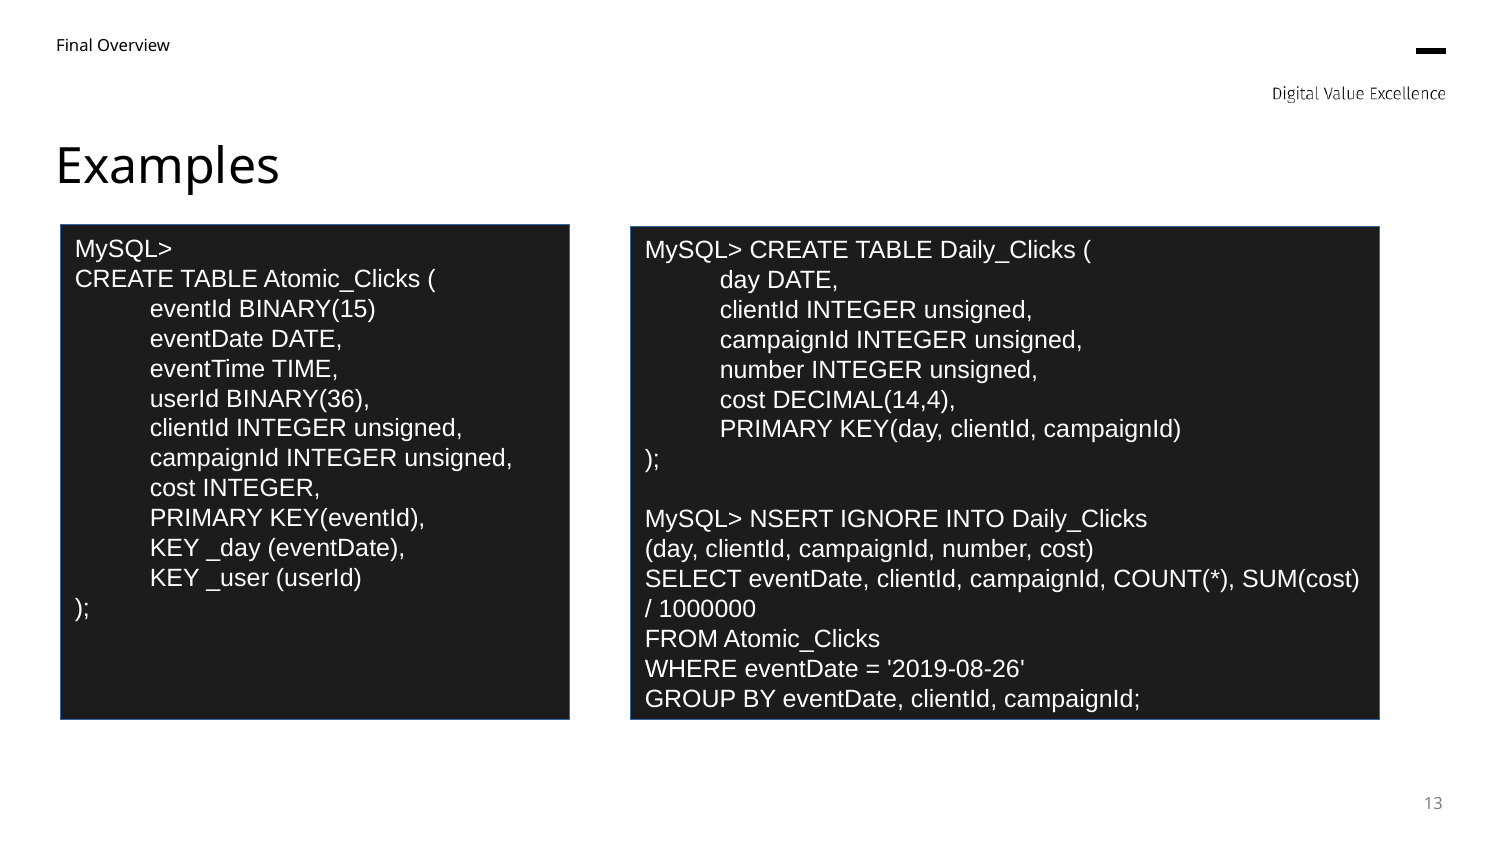

Final Overview
Examples
MySQL>
CREATE TABLE Atomic_Clicks (
	eventId BINARY(15)
	eventDate DATE,
	eventTime TIME,
	userId BINARY(36),
	clientId INTEGER unsigned,
	campaignId INTEGER unsigned,
	cost INTEGER,
	PRIMARY KEY(eventId),
	KEY _day (eventDate),
	KEY _user (userId)
);
MySQL> CREATE TABLE Daily_Clicks (
	day DATE,
	clientId INTEGER unsigned,
	campaignId INTEGER unsigned,
	number INTEGER unsigned,
	cost DECIMAL(14,4),
	PRIMARY KEY(day, clientId, campaignId)
);
MySQL> NSERT IGNORE INTO Daily_Clicks
(day, clientId, campaignId, number, cost)
SELECT eventDate, clientId, campaignId, COUNT(*), SUM(cost) / 1000000
FROM Atomic_Clicks
WHERE eventDate = '2019-08-26'
GROUP BY eventDate, clientId, campaignId;